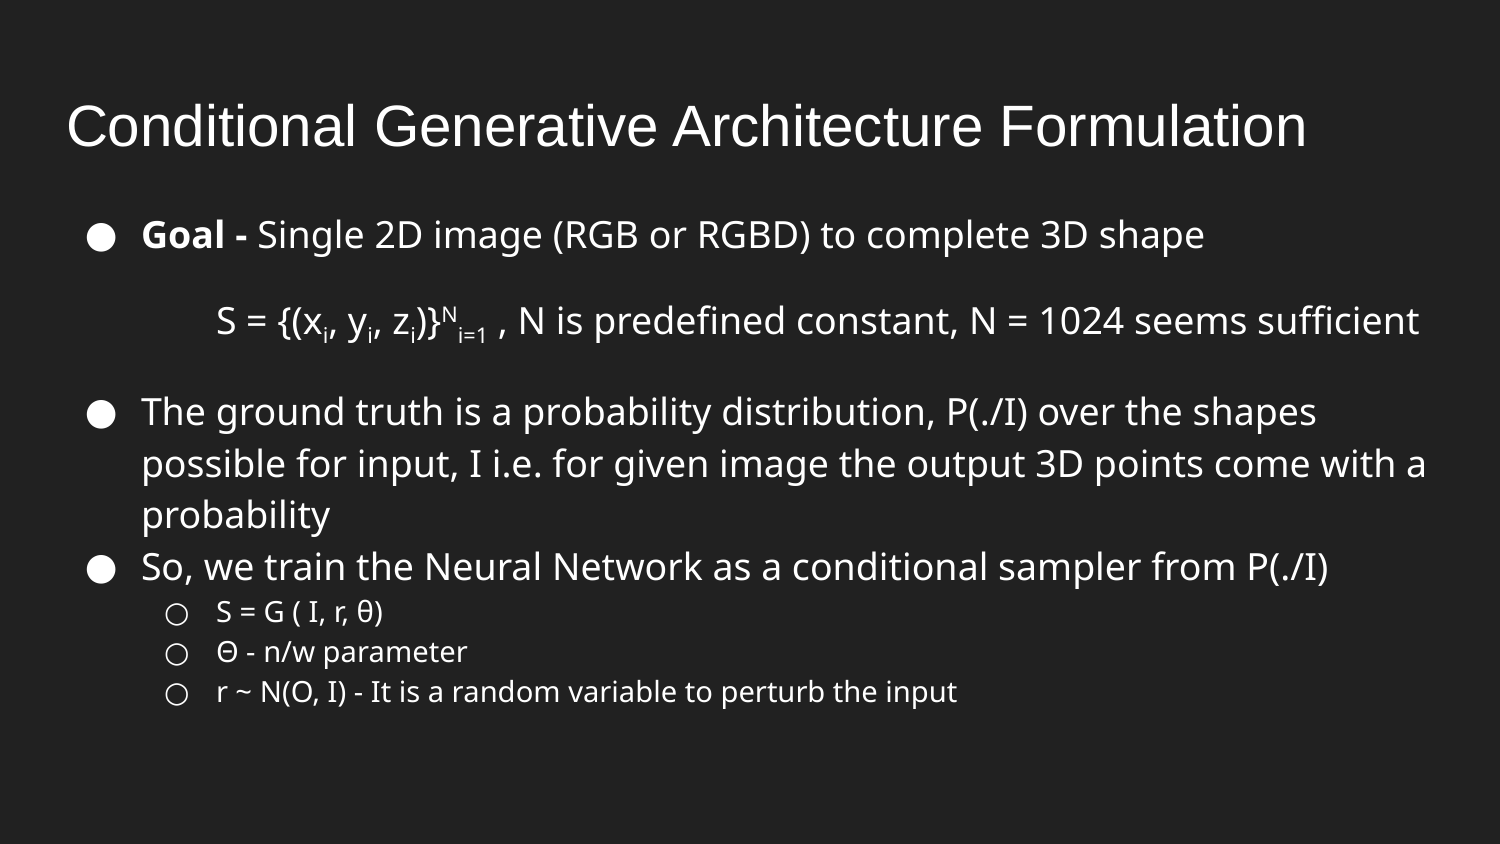

# Conditional Generative Architecture Formulation
Goal - Single 2D image (RGB or RGBD) to complete 3D shape
S = {(xi, yi, zi)}Ni=1 , N is predefined constant, N = 1024 seems sufficient
The ground truth is a probability distribution, P(./I) over the shapes possible for input, I i.e. for given image the output 3D points come with a probability
So, we train the Neural Network as a conditional sampler from P(./I)
S = G ( I, r, θ)
Θ - n/w parameter
r ~ N(O, I) - It is a random variable to perturb the input